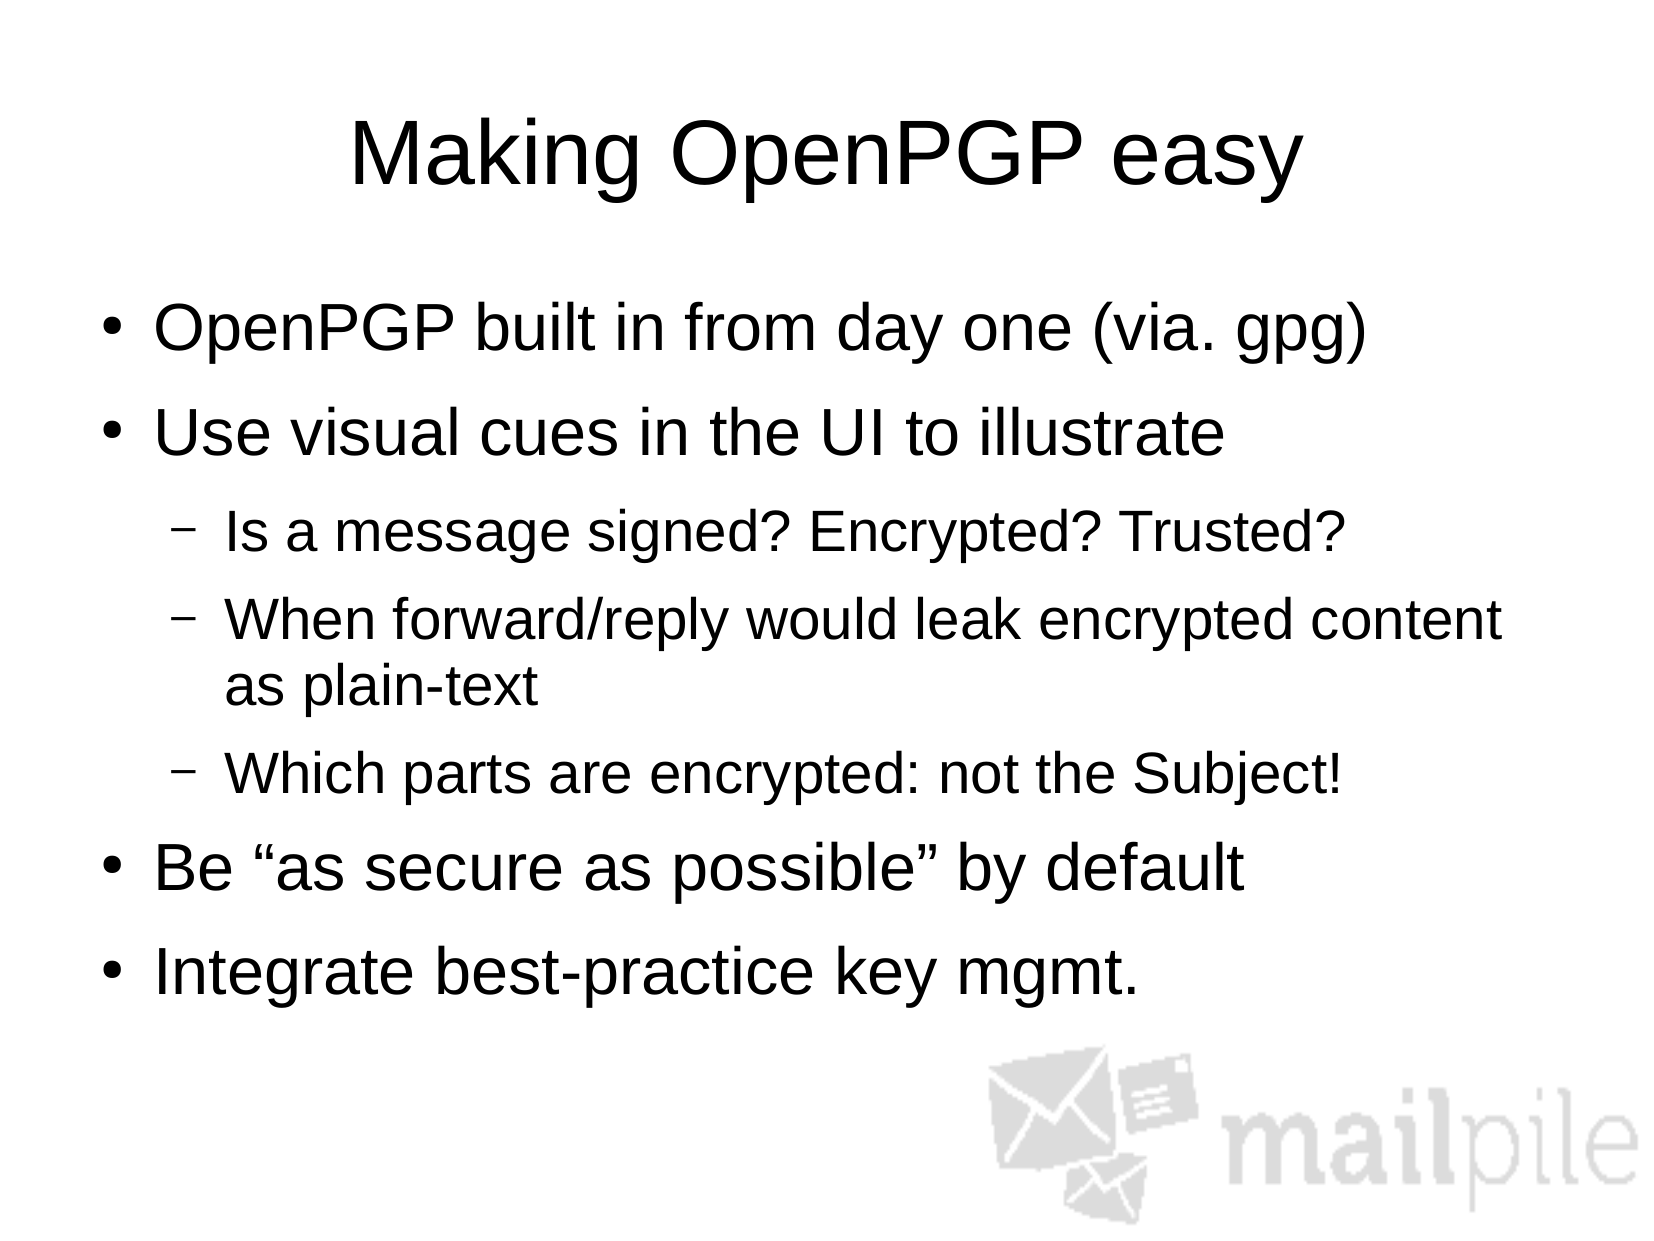

# Making OpenPGP easy
OpenPGP built in from day one (via. gpg)
Use visual cues in the UI to illustrate
Is a message signed? Encrypted? Trusted?
When forward/reply would leak encrypted content as plain-text
Which parts are encrypted: not the Subject!
Be “as secure as possible” by default
Integrate best-practice key mgmt.